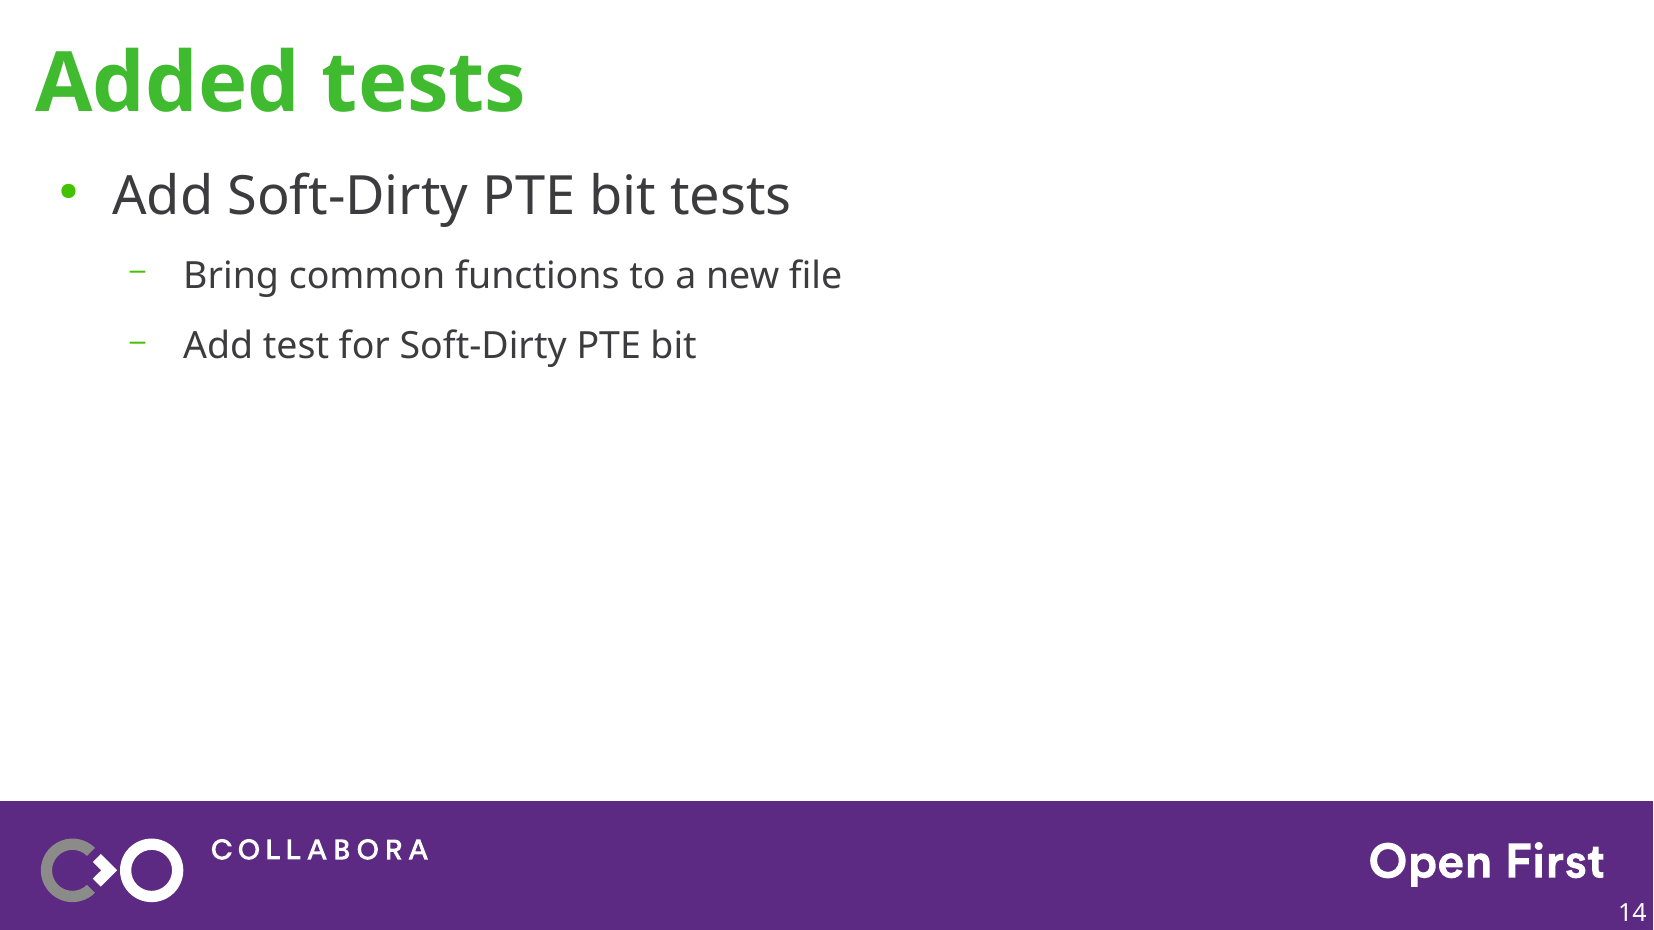

# Added tests
Add Soft-Dirty PTE bit tests
Bring common functions to a new file
Add test for Soft-Dirty PTE bit